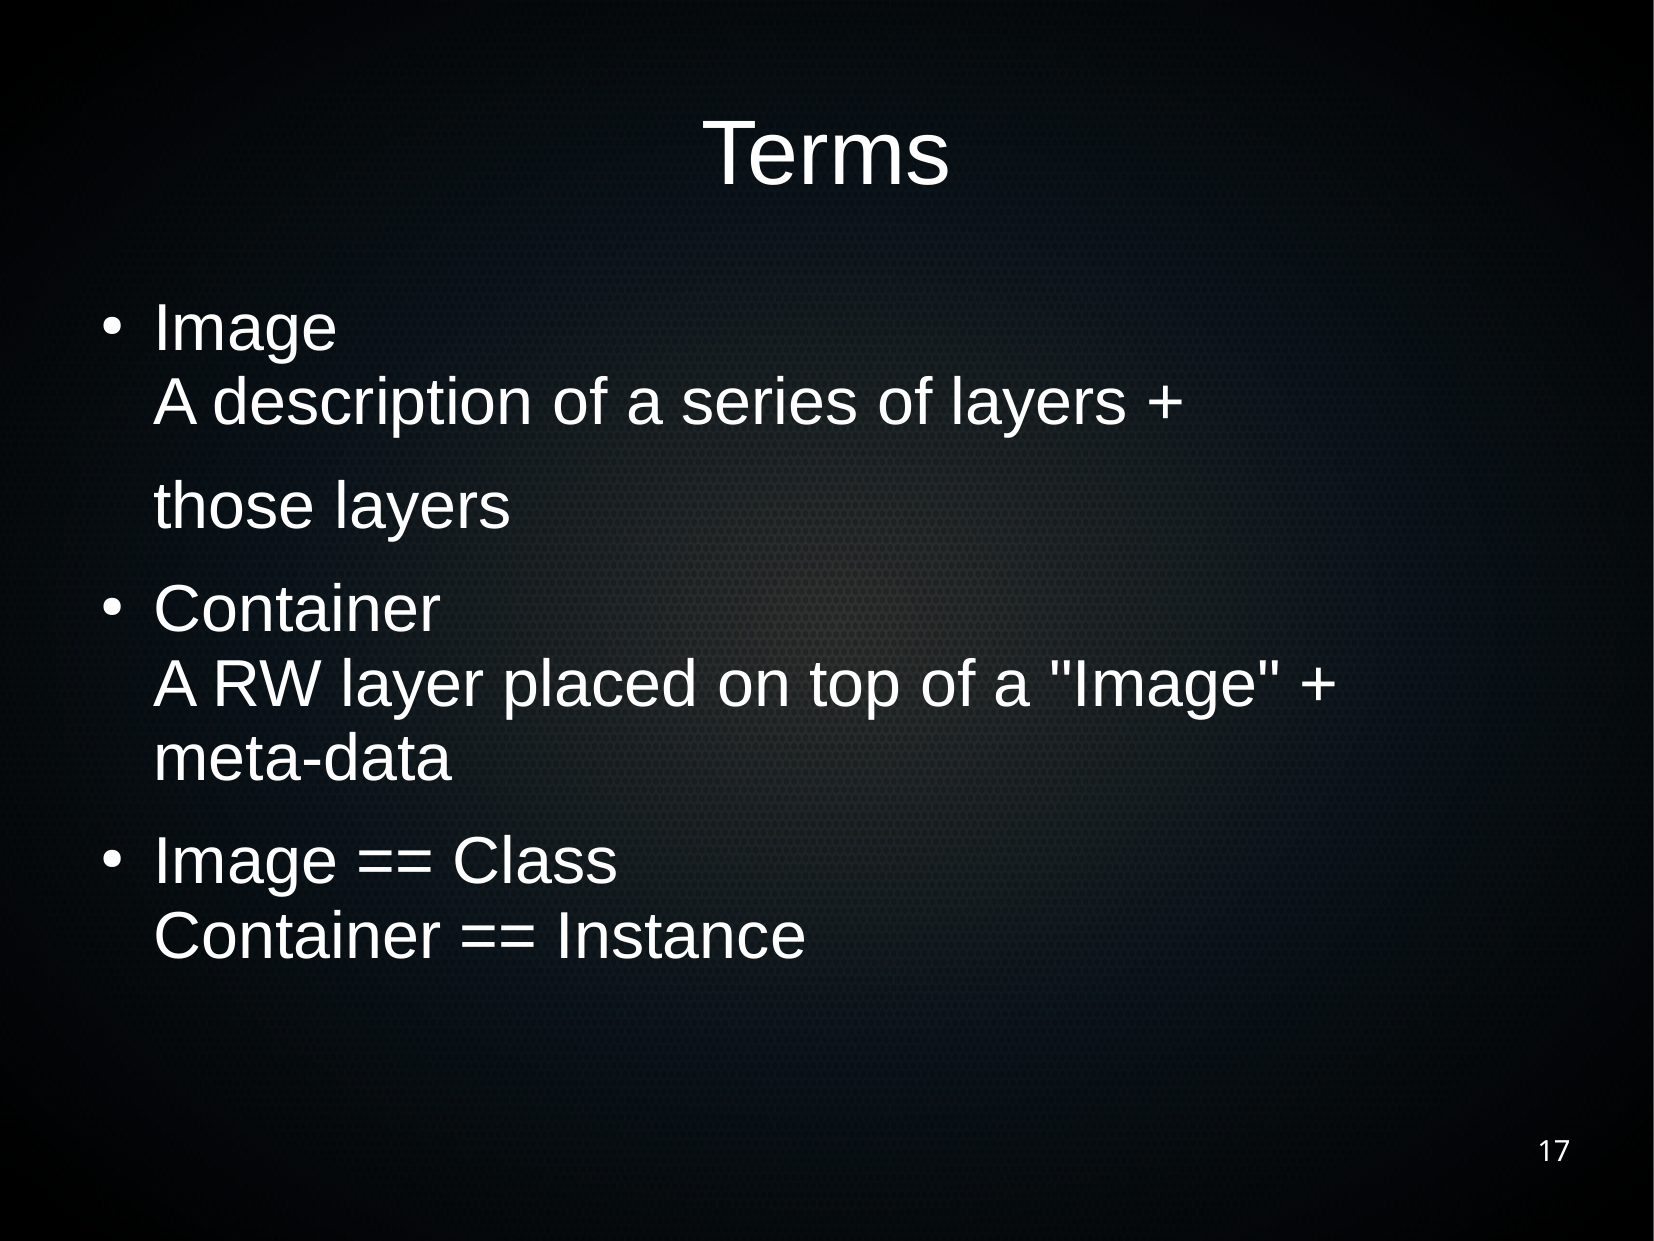

# Terms
Image
A description of a series of layers +
those layers
Container
A RW layer placed on top of a "Image" +
meta-data
Image == Class
Container == Instance
17